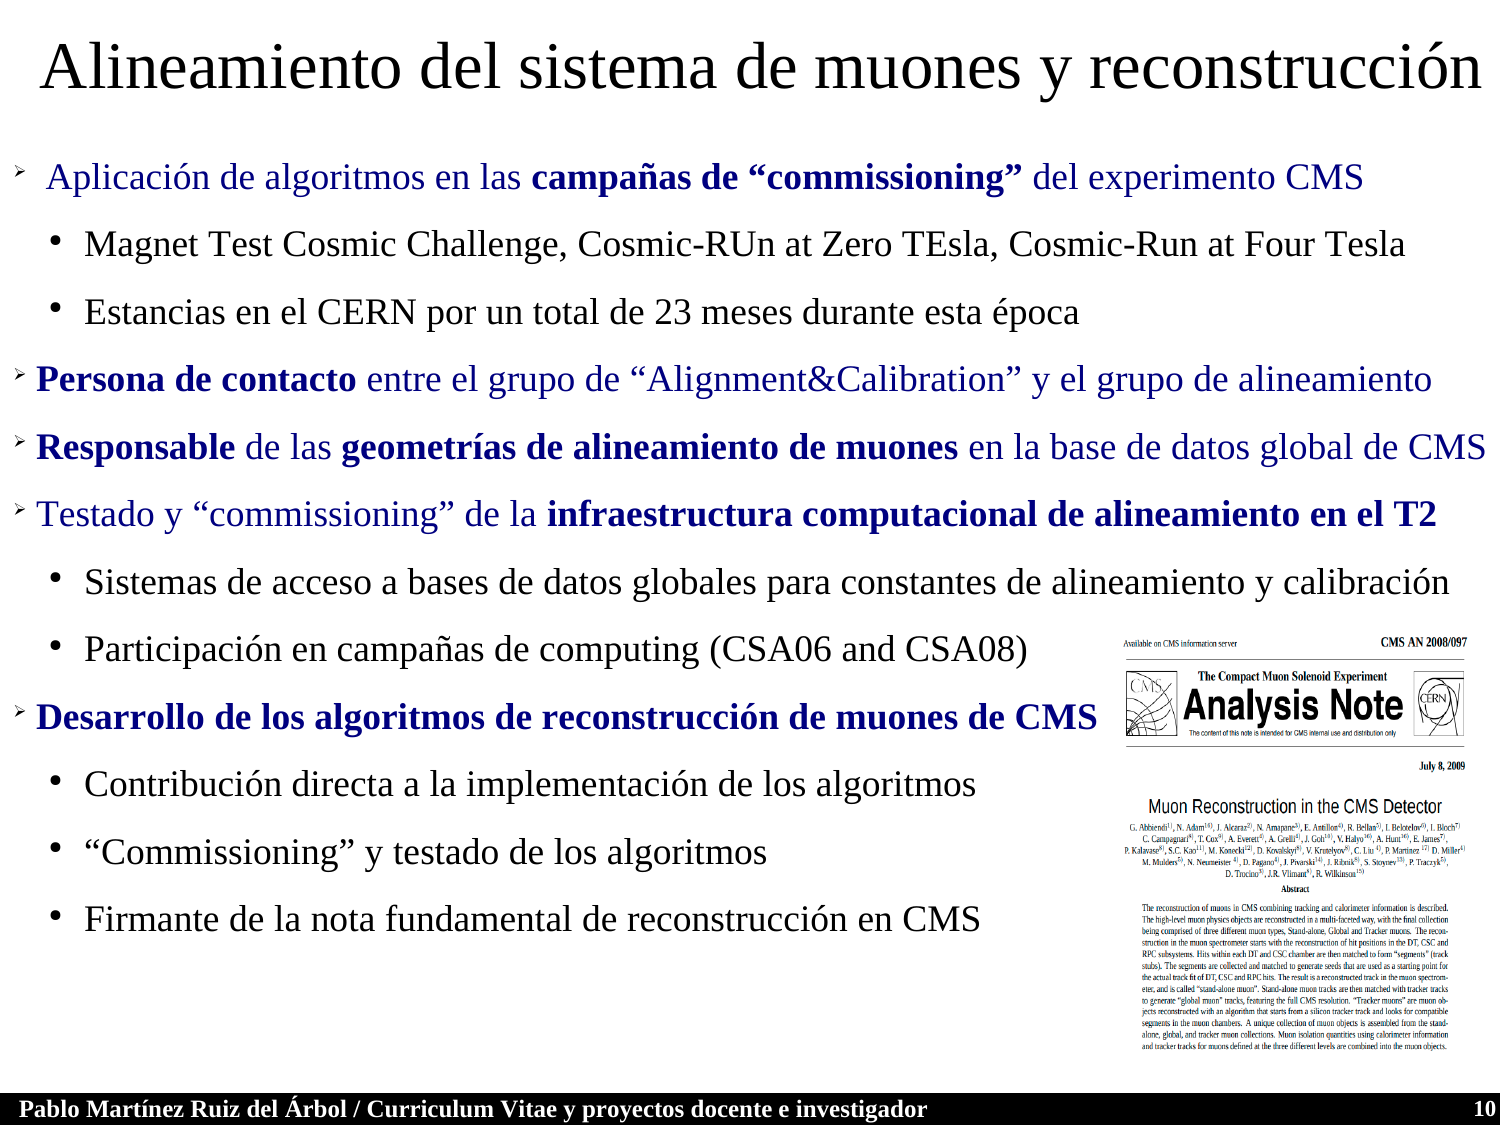

Alineamiento del sistema de muones y reconstrucción
 Aplicación de algoritmos en las campañas de “commissioning” del experimento CMS
Magnet Test Cosmic Challenge, Cosmic-RUn at Zero TEsla, Cosmic-Run at Four Tesla
Estancias en el CERN por un total de 23 meses durante esta época
 Persona de contacto entre el grupo de “Alignment&Calibration” y el grupo de alineamiento
 Responsable de las geometrías de alineamiento de muones en la base de datos global de CMS
 Testado y “commissioning” de la infraestructura computacional de alineamiento en el T2
Sistemas de acceso a bases de datos globales para constantes de alineamiento y calibración
Participación en campañas de computing (CSA06 and CSA08)
 Desarrollo de los algoritmos de reconstrucción de muones de CMS
Contribución directa a la implementación de los algoritmos
“Commissioning” y testado de los algoritmos
Firmante de la nota fundamental de reconstrucción en CMS
10